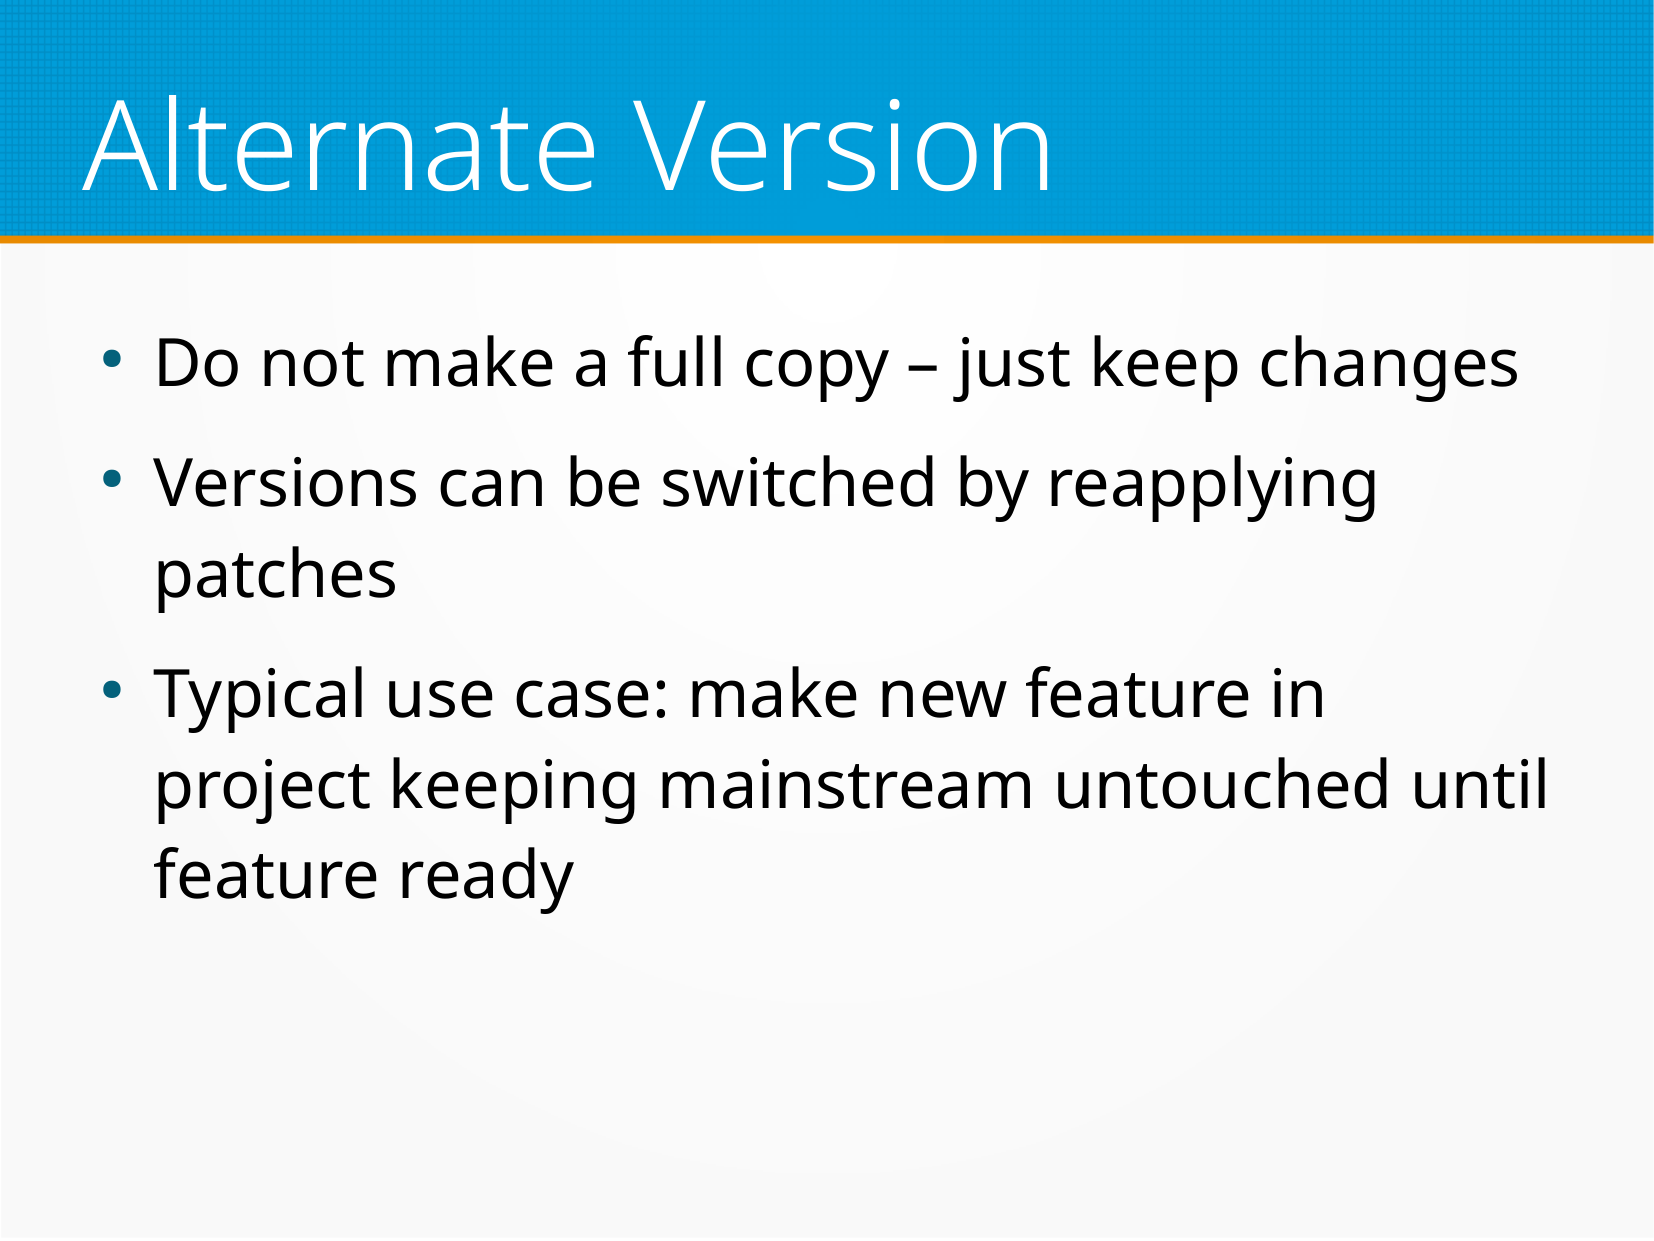

# Alternate Version
Do not make a full copy – just keep changes
Versions can be switched by reapplying patches
Typical use case: make new feature in project keeping mainstream untouched until feature ready